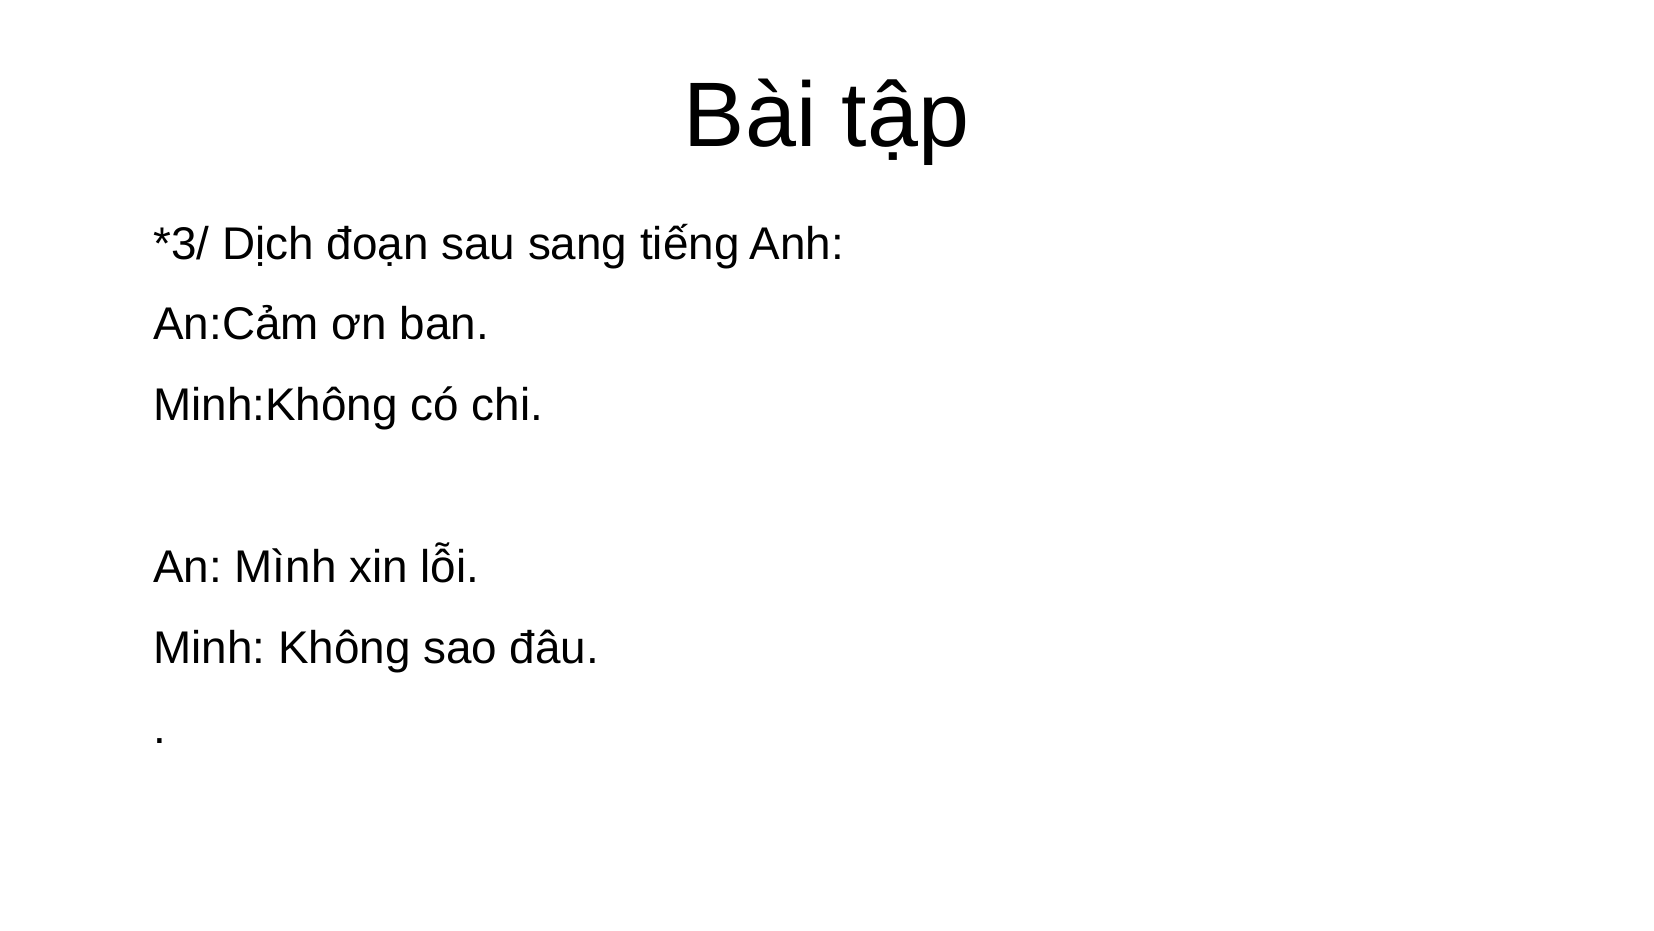

# Bài tập
*3/ Dịch đoạn sau sang tiếng Anh:
An:Cảm ơn ban.
Minh:Không có chi.
An: Mình xin lỗi.
Minh: Không sao đâu.
.